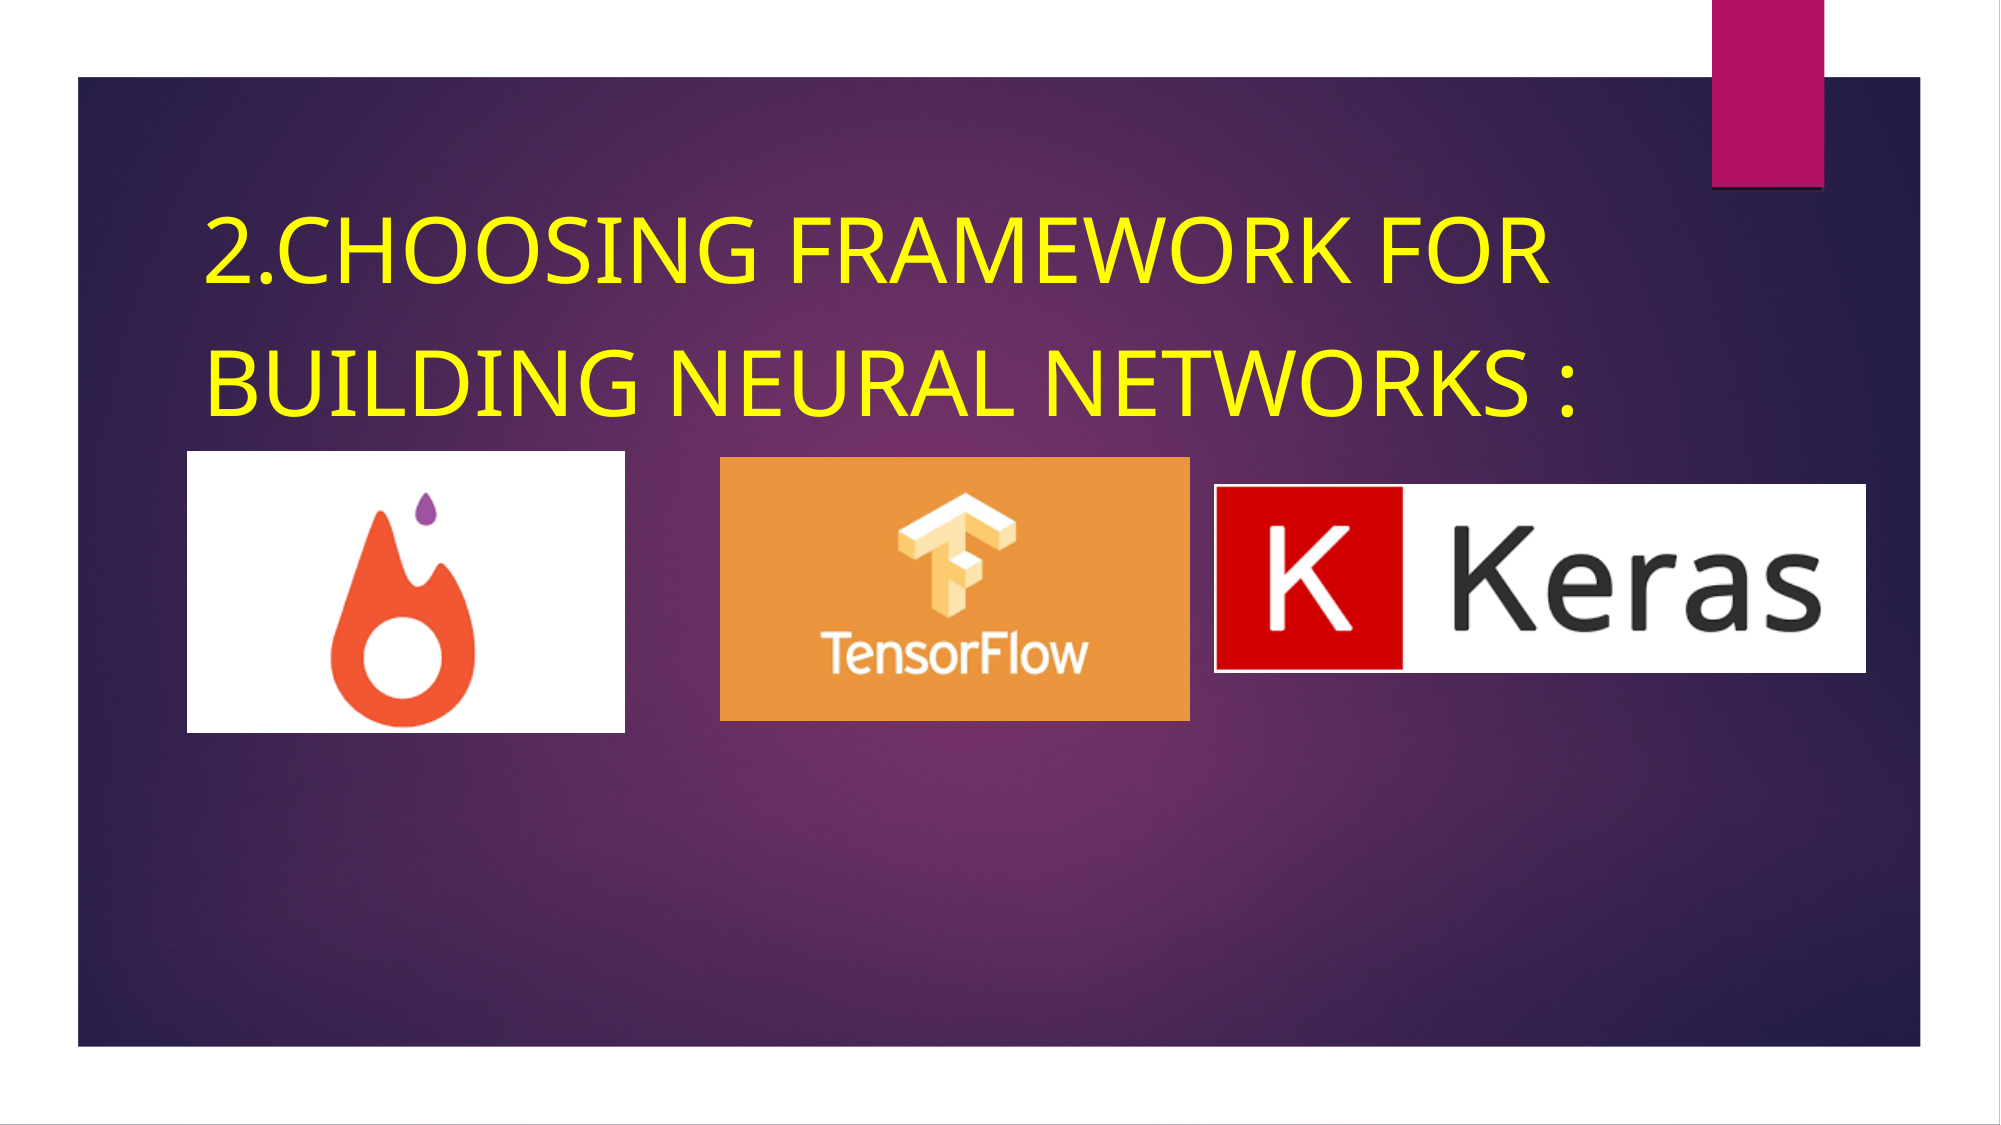

2.Choosing framework for building Neural Networks :